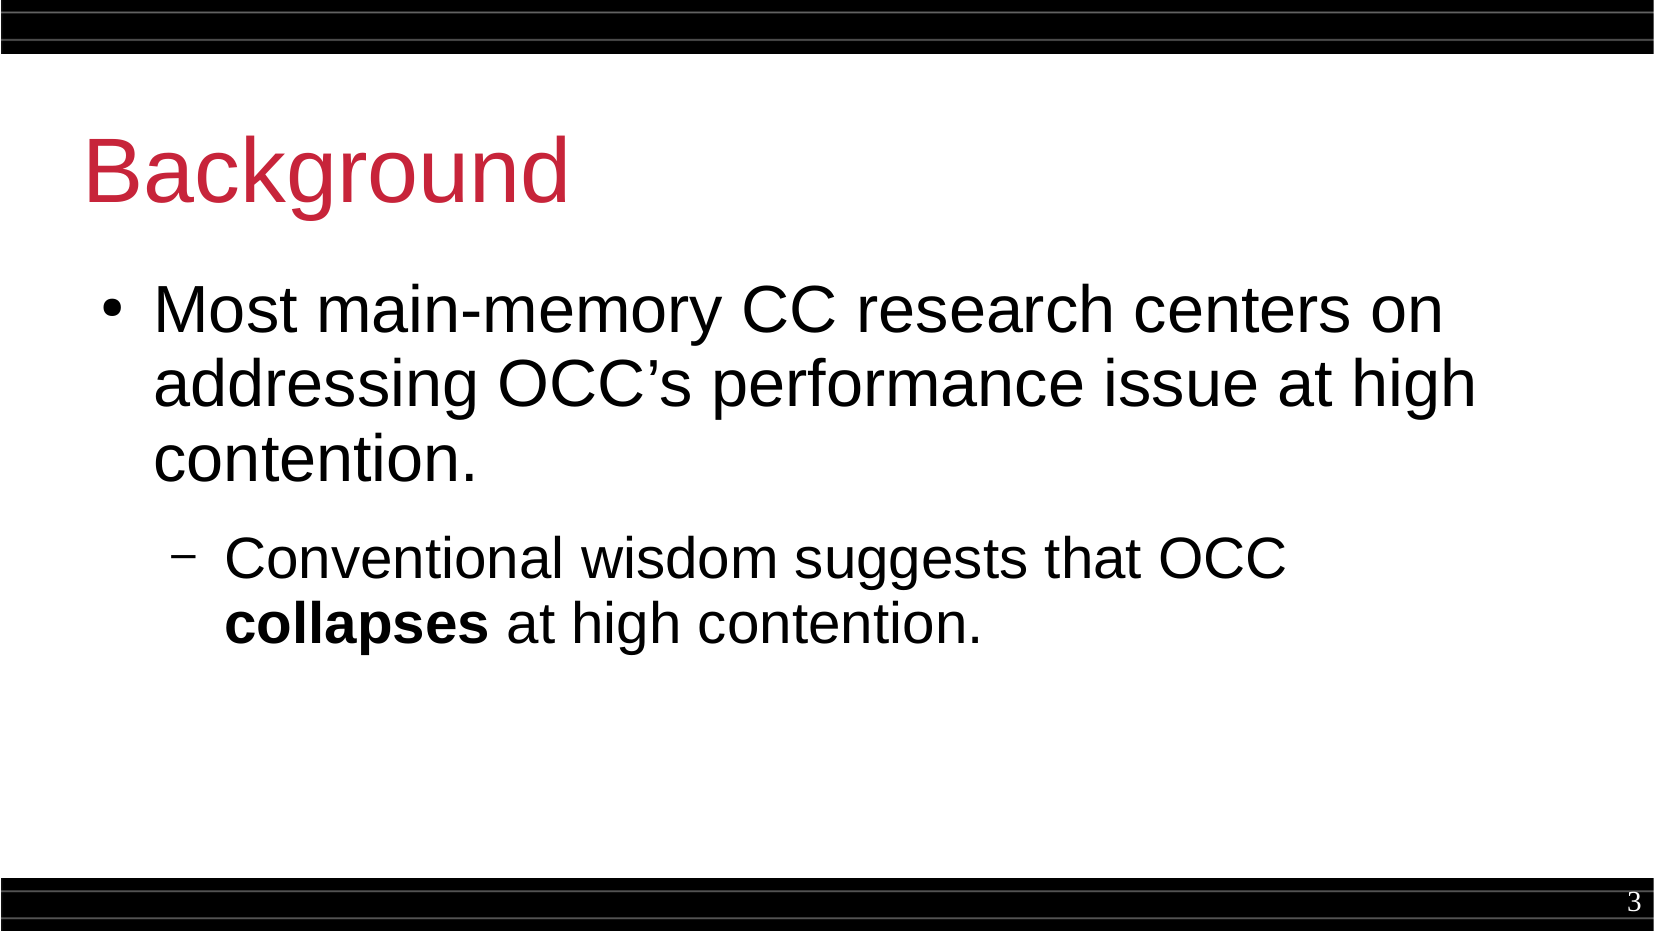

# Background
Most main-memory CC research centers on addressing OCC’s performance issue at high contention.
Conventional wisdom suggests that OCC collapses at high contention.